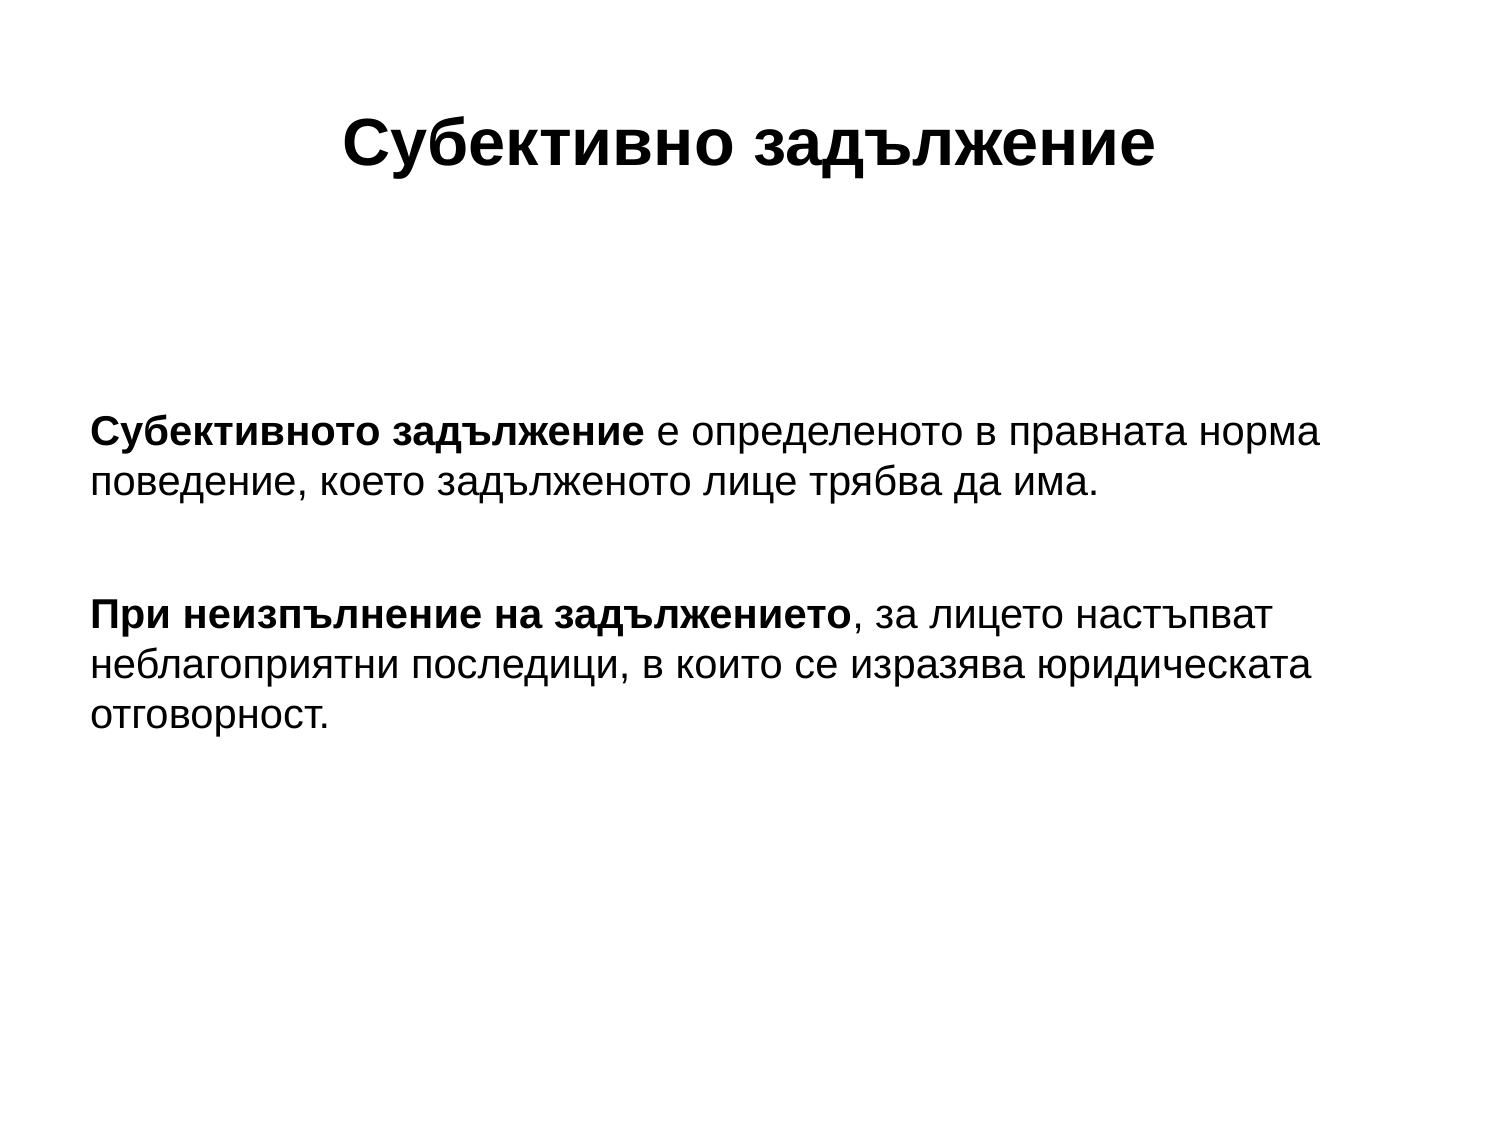

# Субективно задължение
Субективното задължение е определеното в правната норма поведение, което задълженото лице трябва да има.
При неизпълнение на задължението, за лицето настъпват неблагоприятни последици, в които се изразява юридическата отговорност.